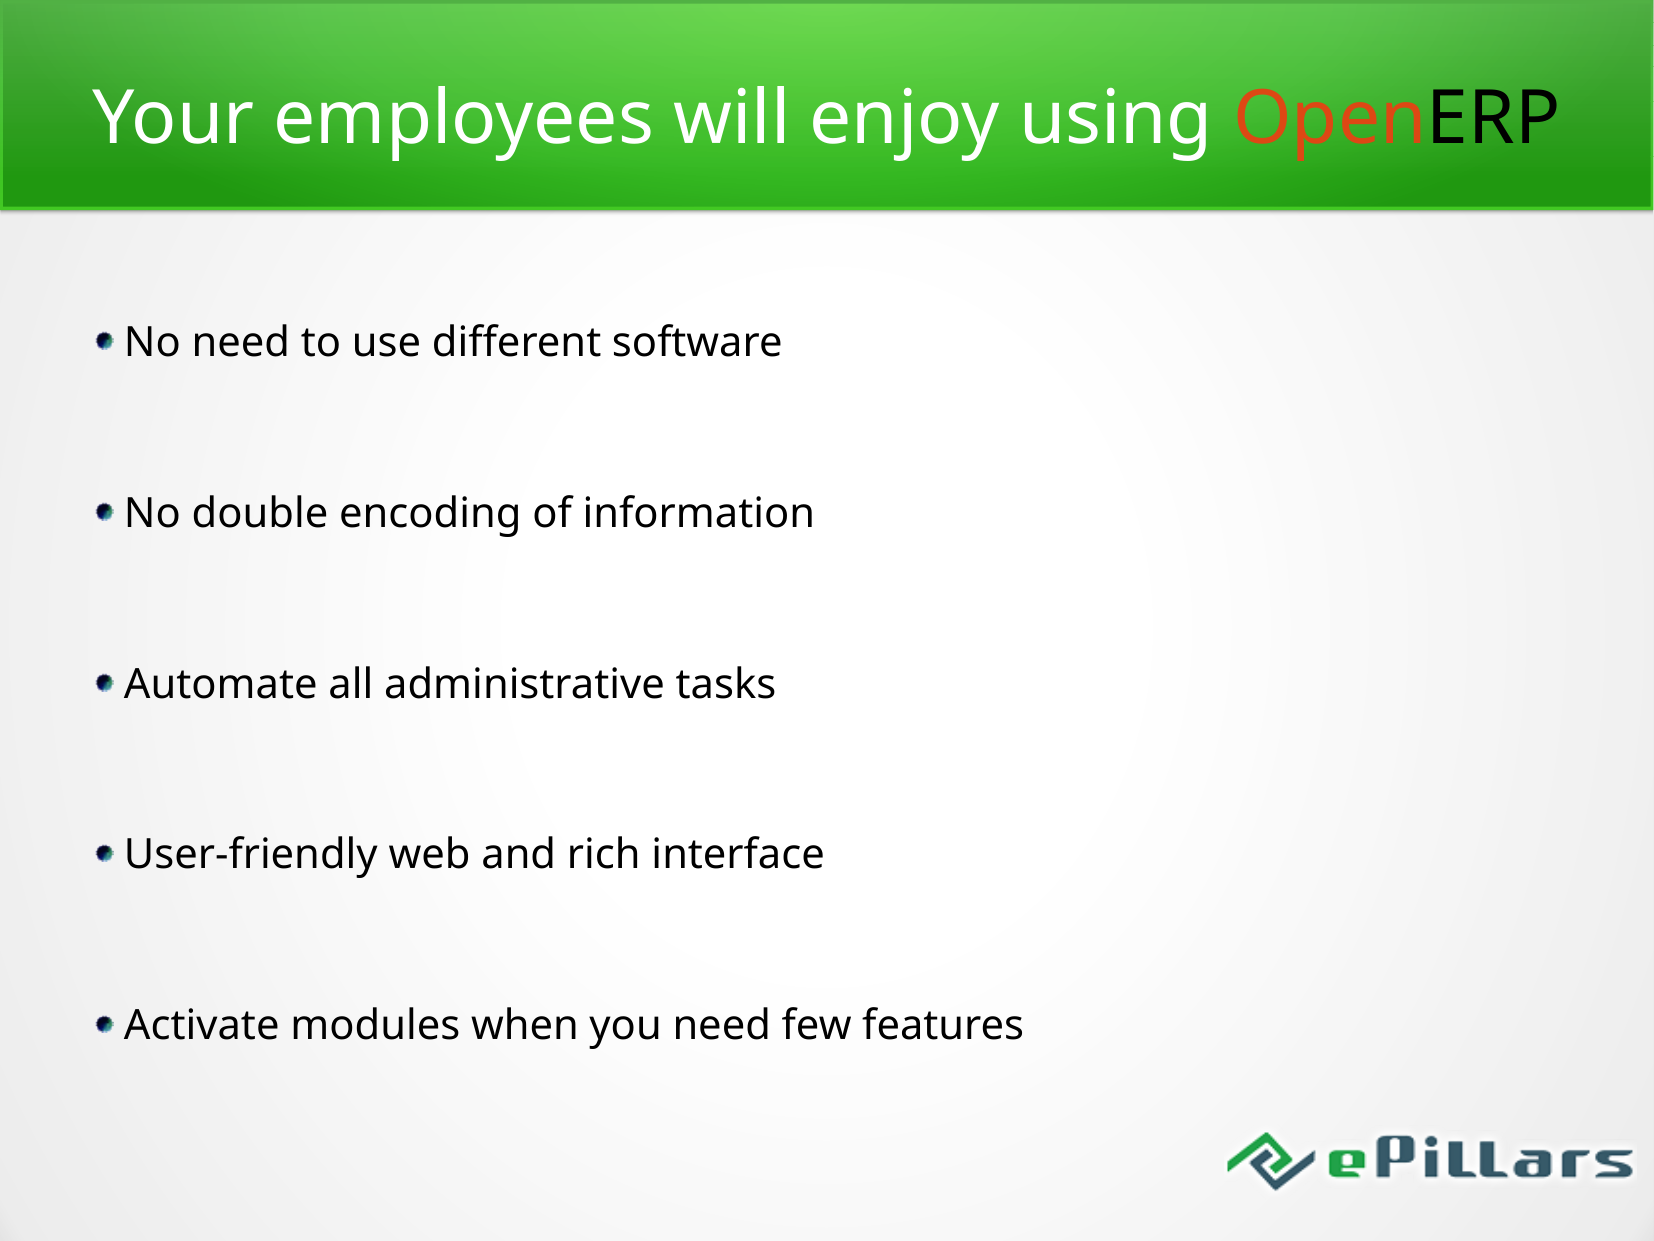

# Your employees will enjoy using OpenERP
 No need to use different software
 No double encoding of information
 Automate all administrative tasks
 User-friendly web and rich interface
 Activate modules when you need few features